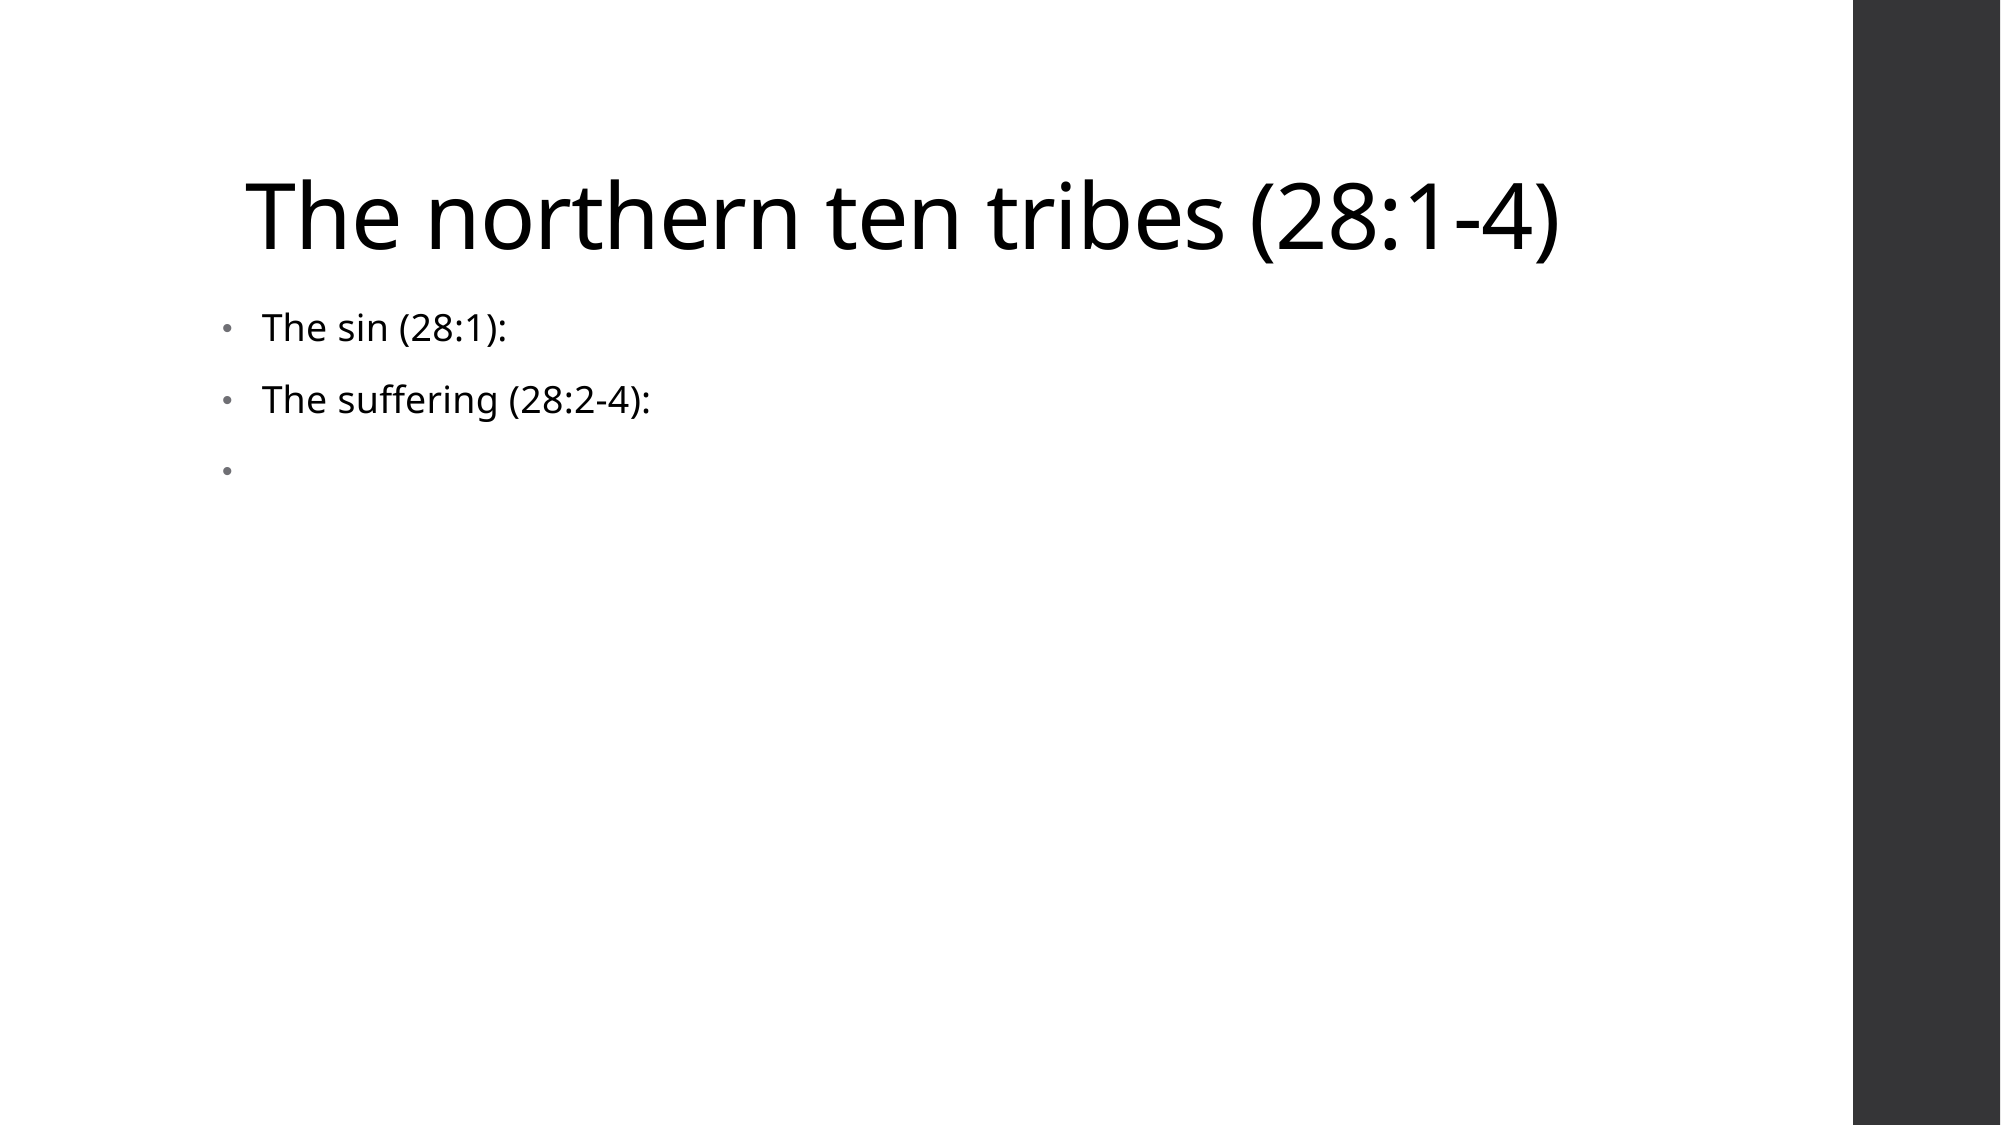

# The northern ten tribes (28:1-4)
 The sin (28:1):
 The suffering (28:2-4):